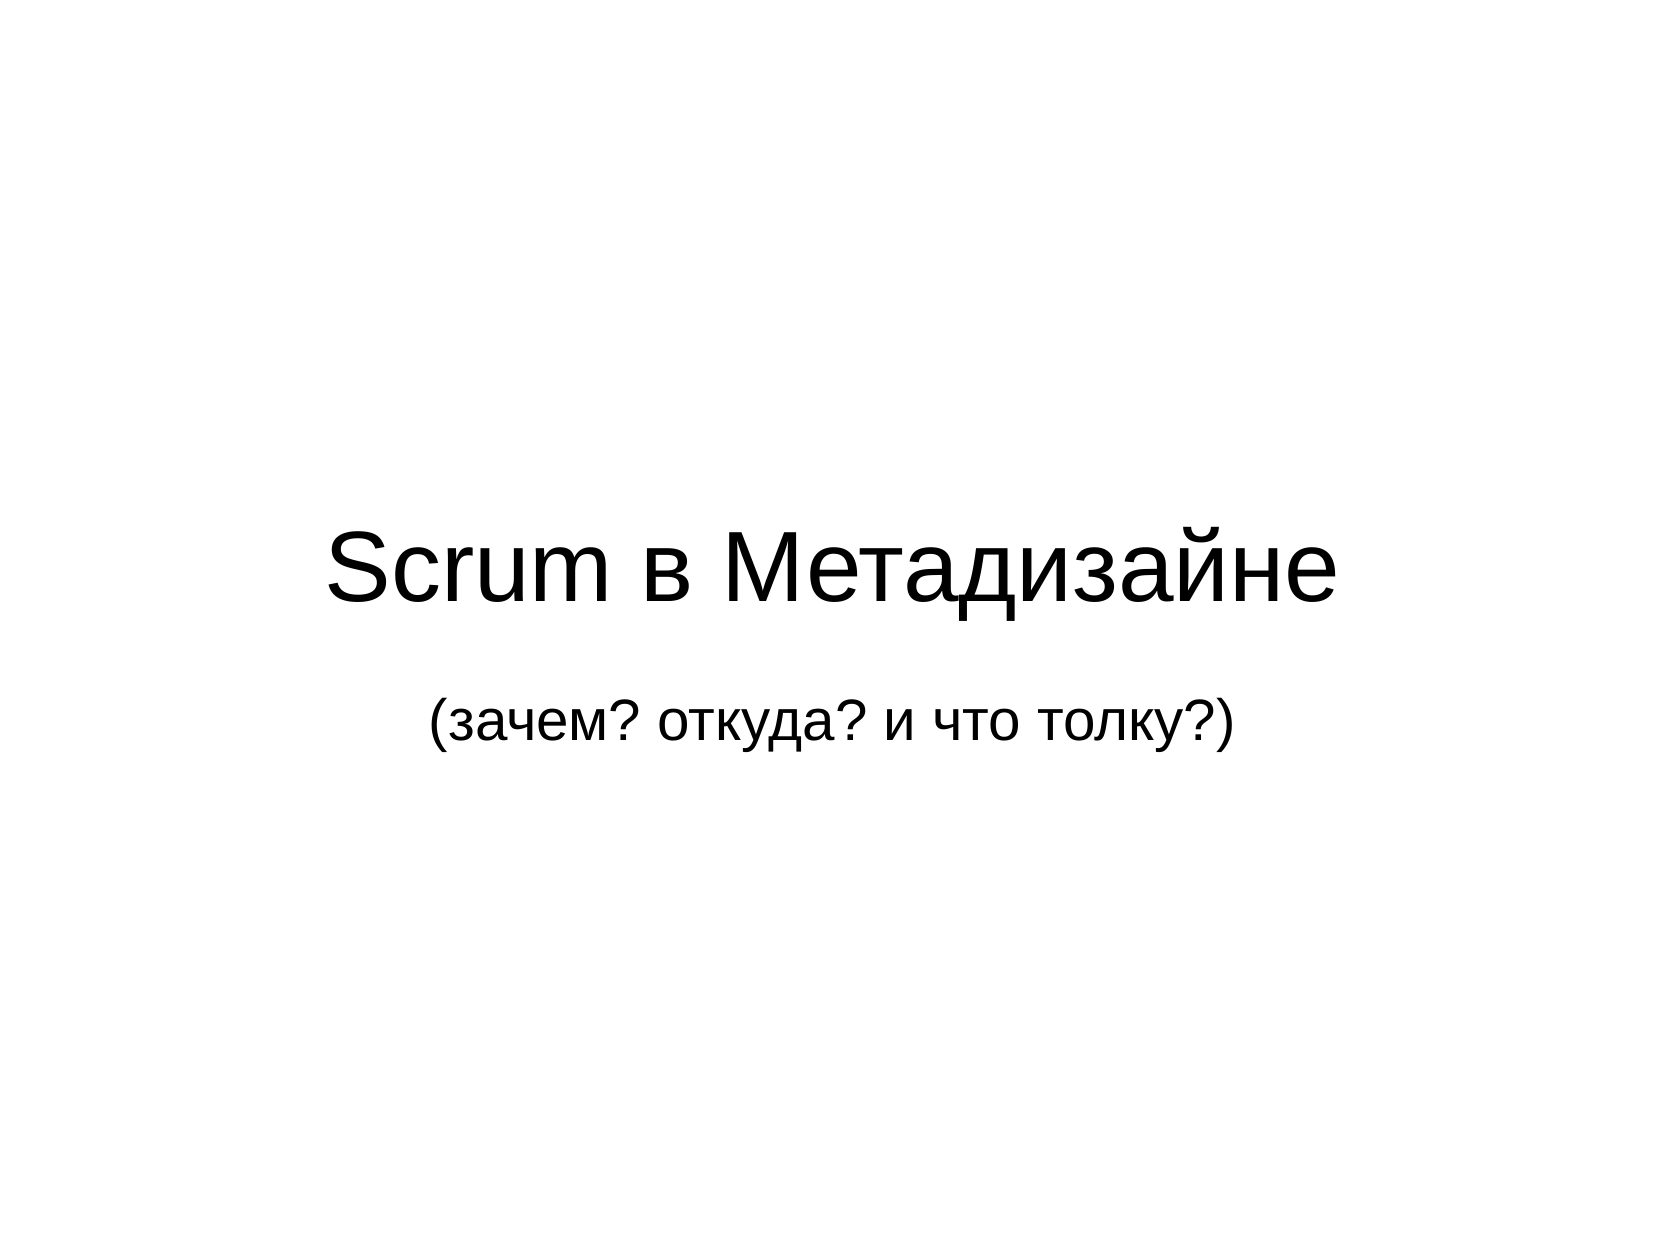

# Scrum в Метадизайне
(зачем? откуда? и что толку?)